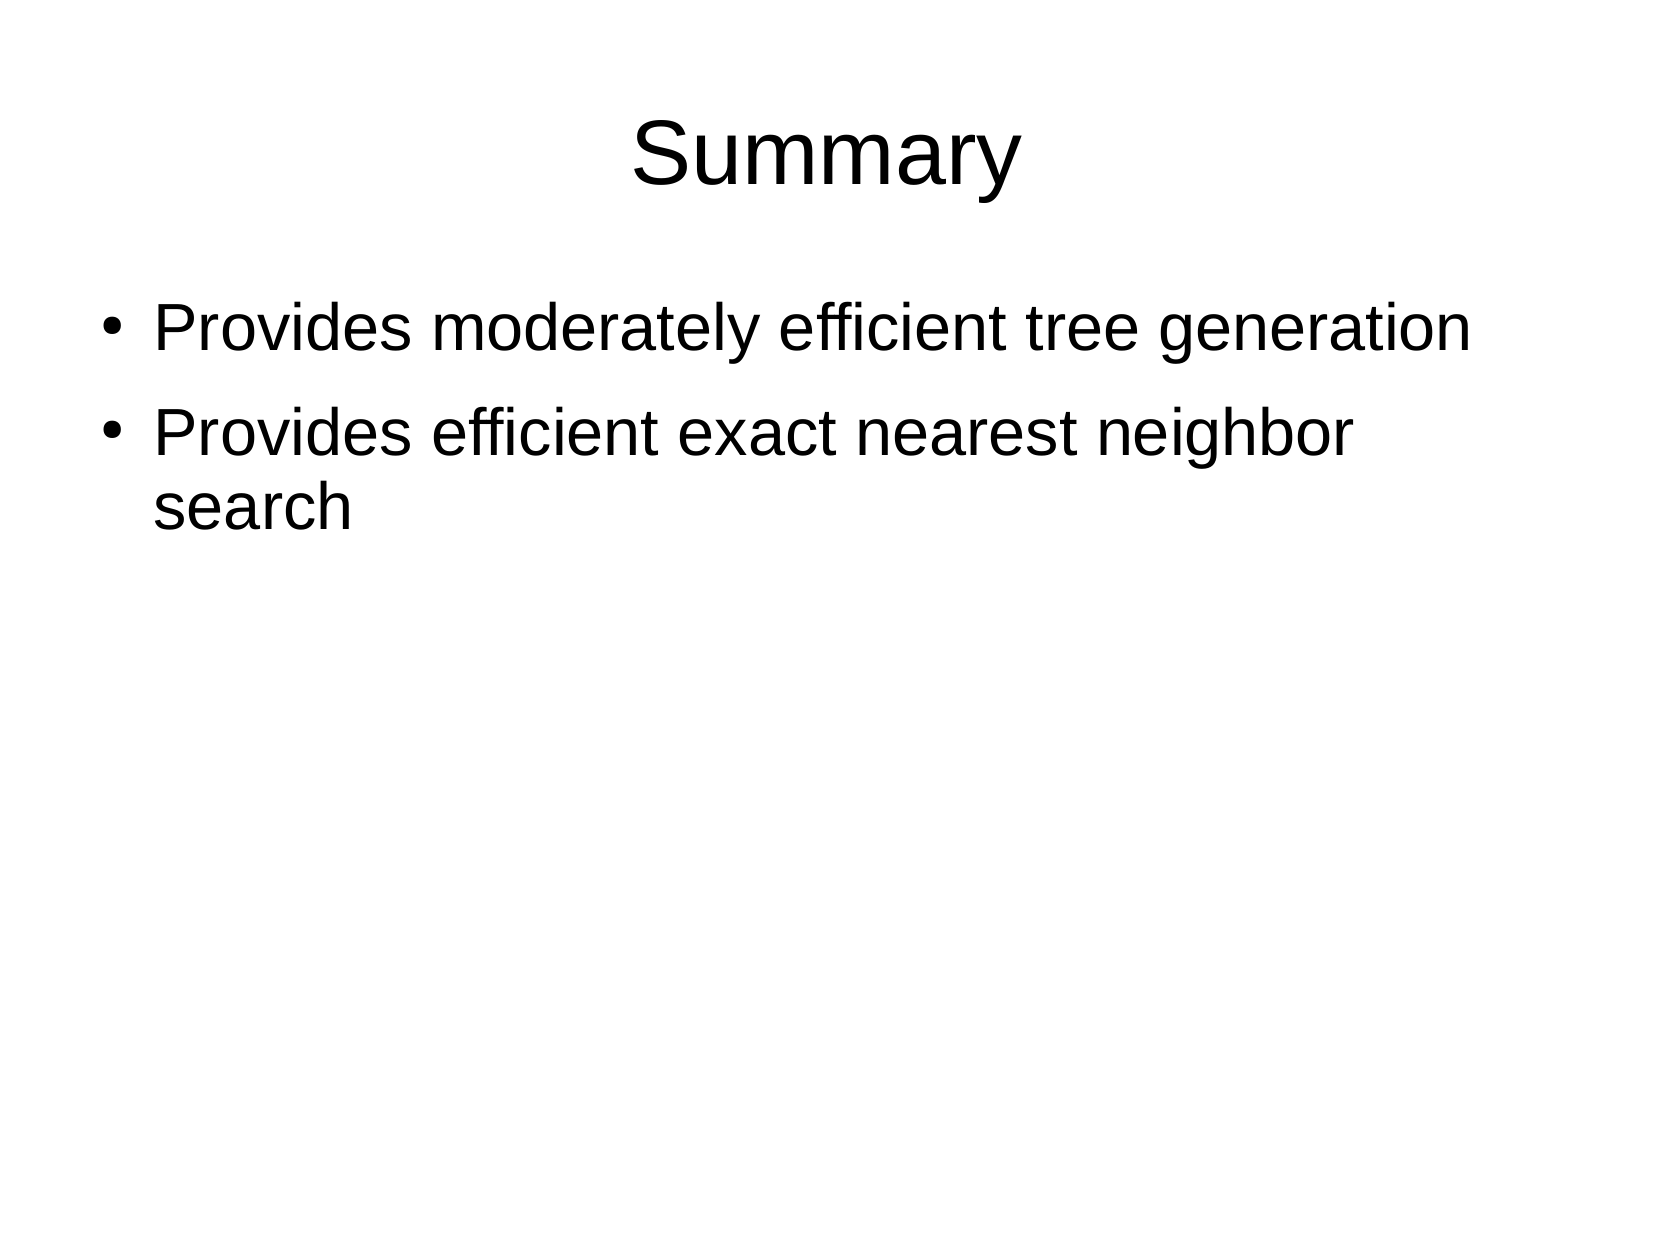

# Summary
Provides moderately efficient tree generation
Provides efficient exact nearest neighbor search